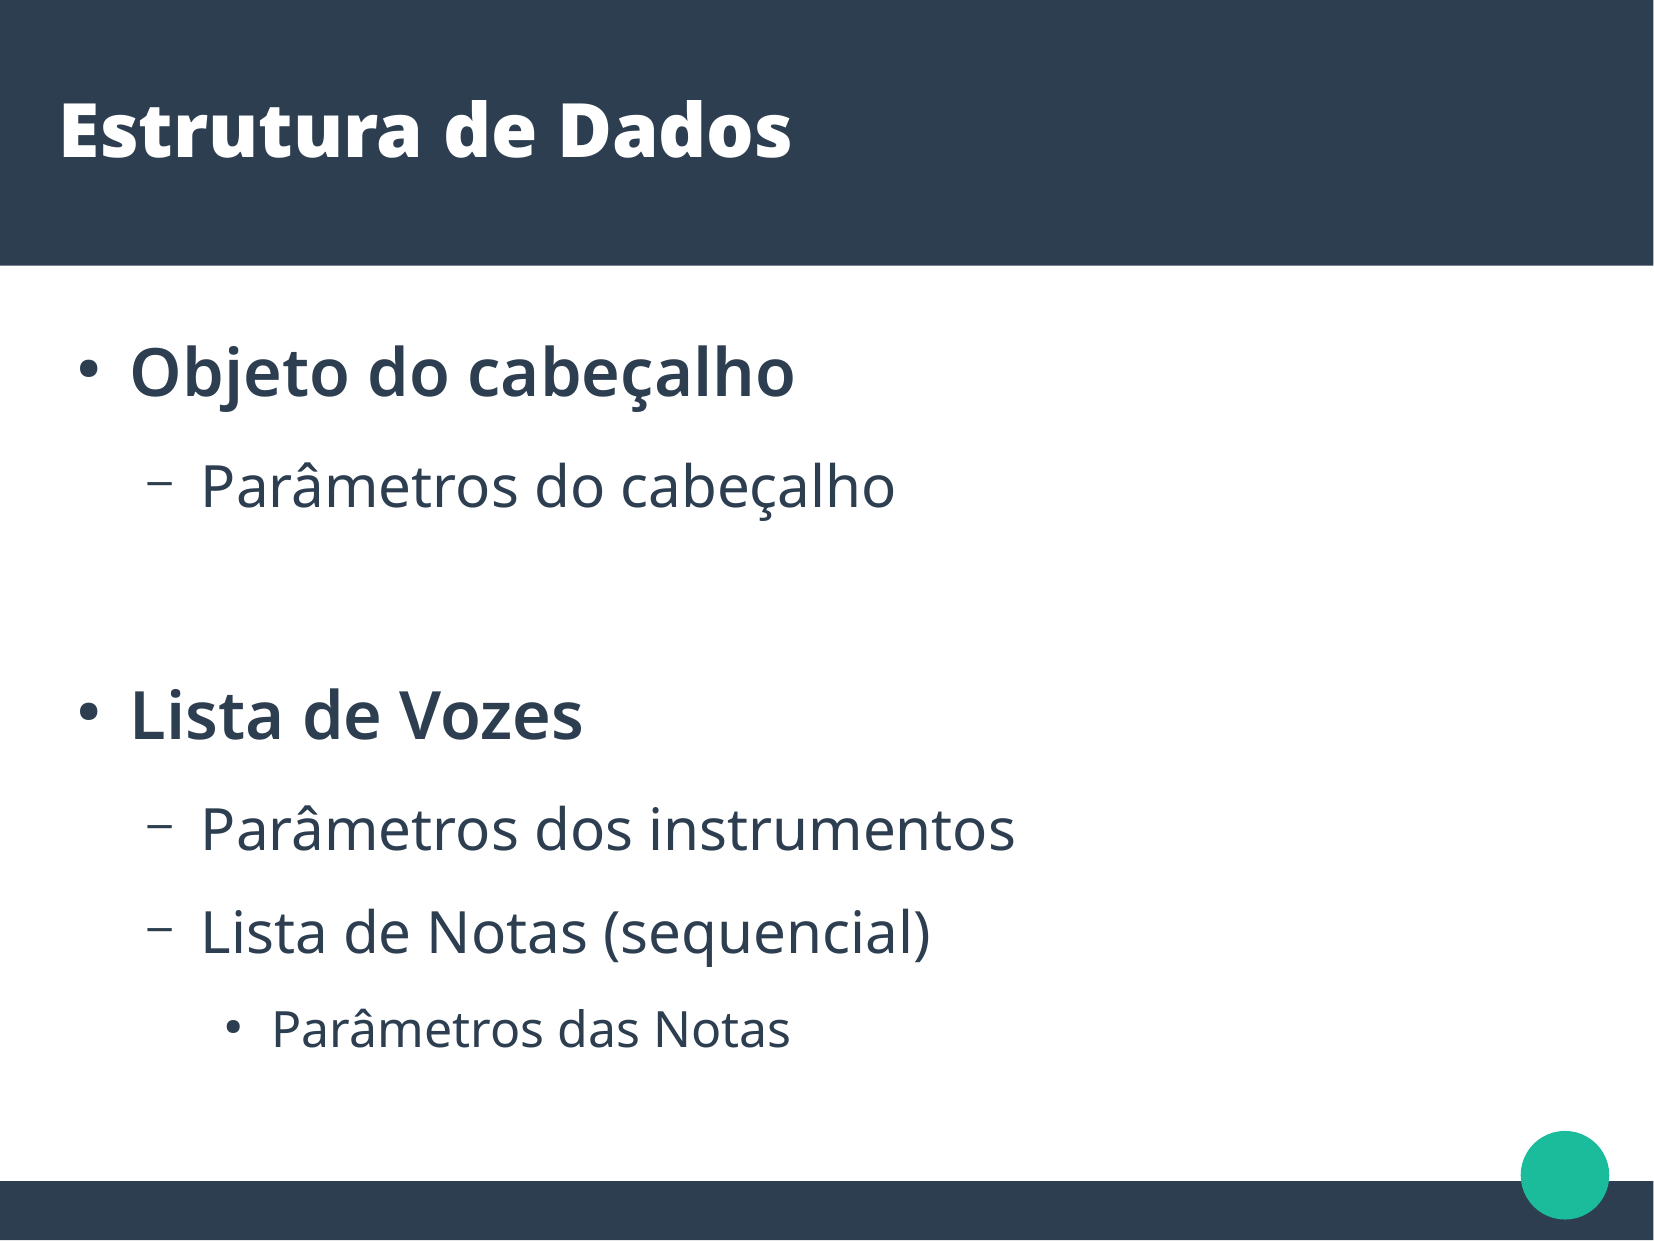

# Estrutura de Dados
Objeto do cabeçalho
Parâmetros do cabeçalho
Lista de Vozes
Parâmetros dos instrumentos
Lista de Notas (sequencial)
Parâmetros das Notas